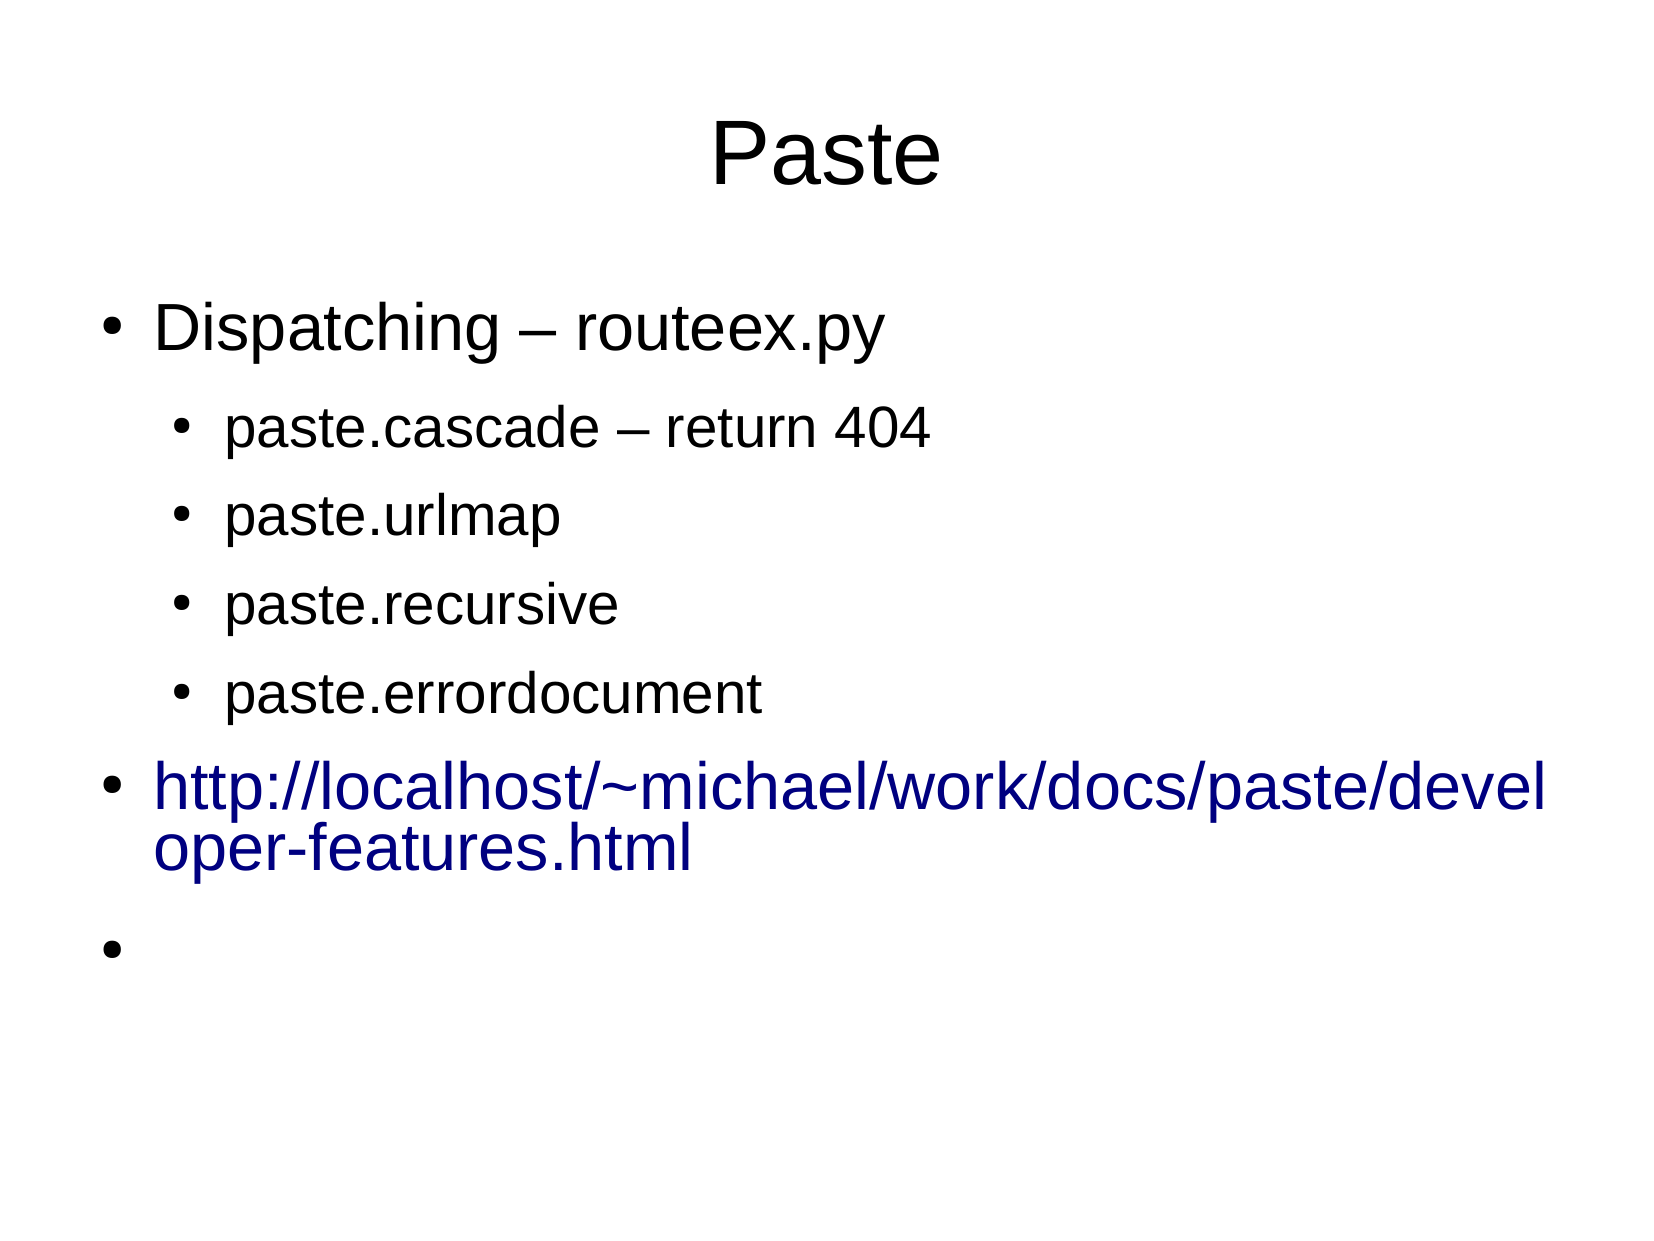

# Paste
Dispatching – routeex.py
paste.cascade – return 404
paste.urlmap
paste.recursive
paste.errordocument
http://localhost/~michael/work/docs/paste/developer-features.html